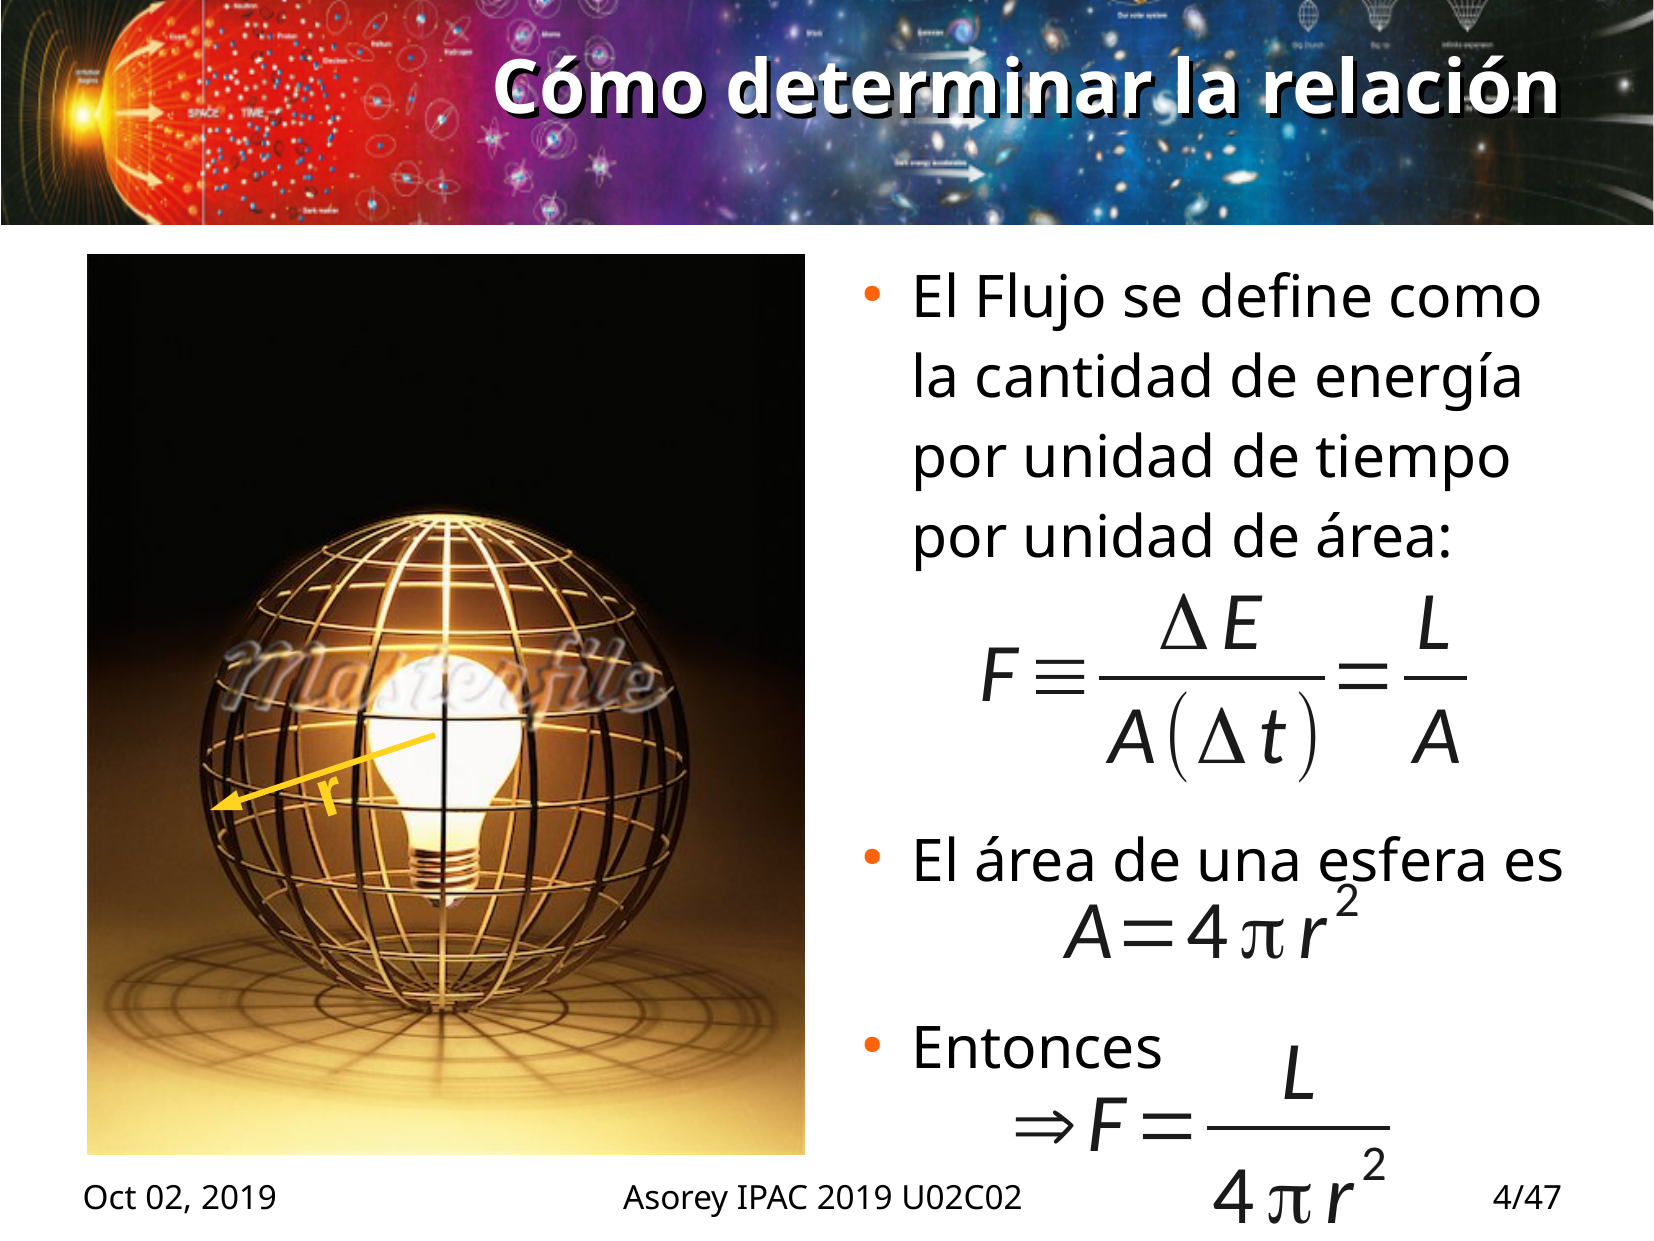

# Cómo determinar la relación
El Flujo se define como la cantidad de energía por unidad de tiempo por unidad de área:
El área de una esfera es
Entonces
r
Oct 02, 2019
Asorey IPAC 2019 U02C02
4